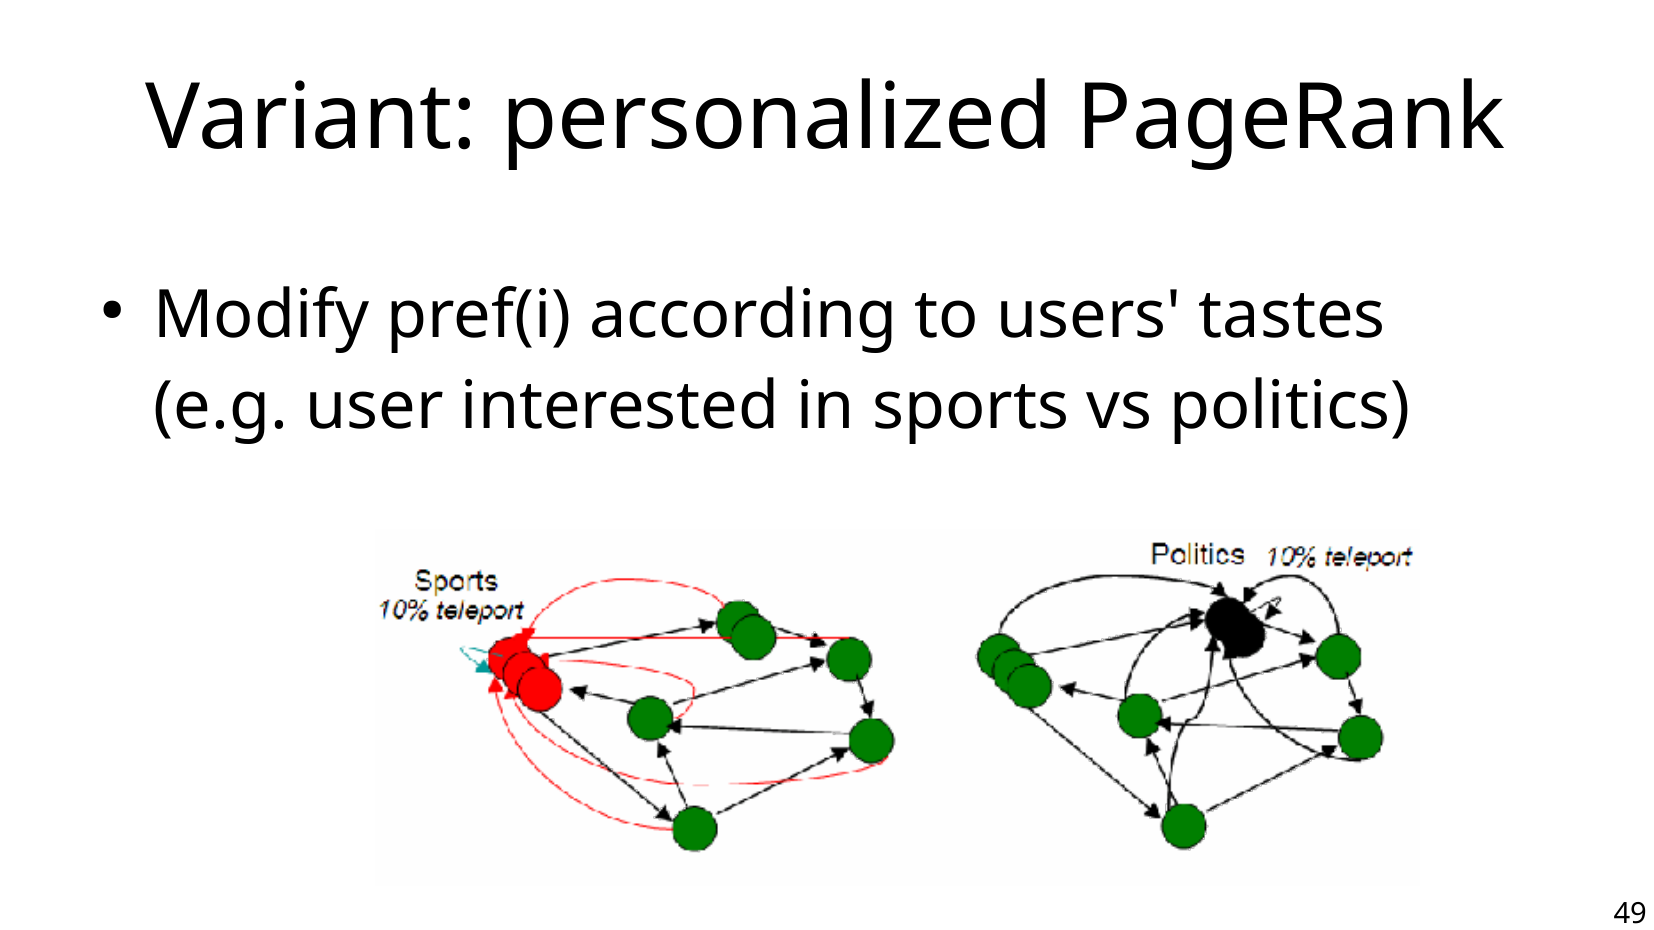

# Variant: personalized PageRank
Modify pref(i) according to users' tastes
(e.g. user interested in sports vs politics)
49
http://nlp.stanford.edu/IR-book/html/htmledition/topic-specific-pagerank-1.html